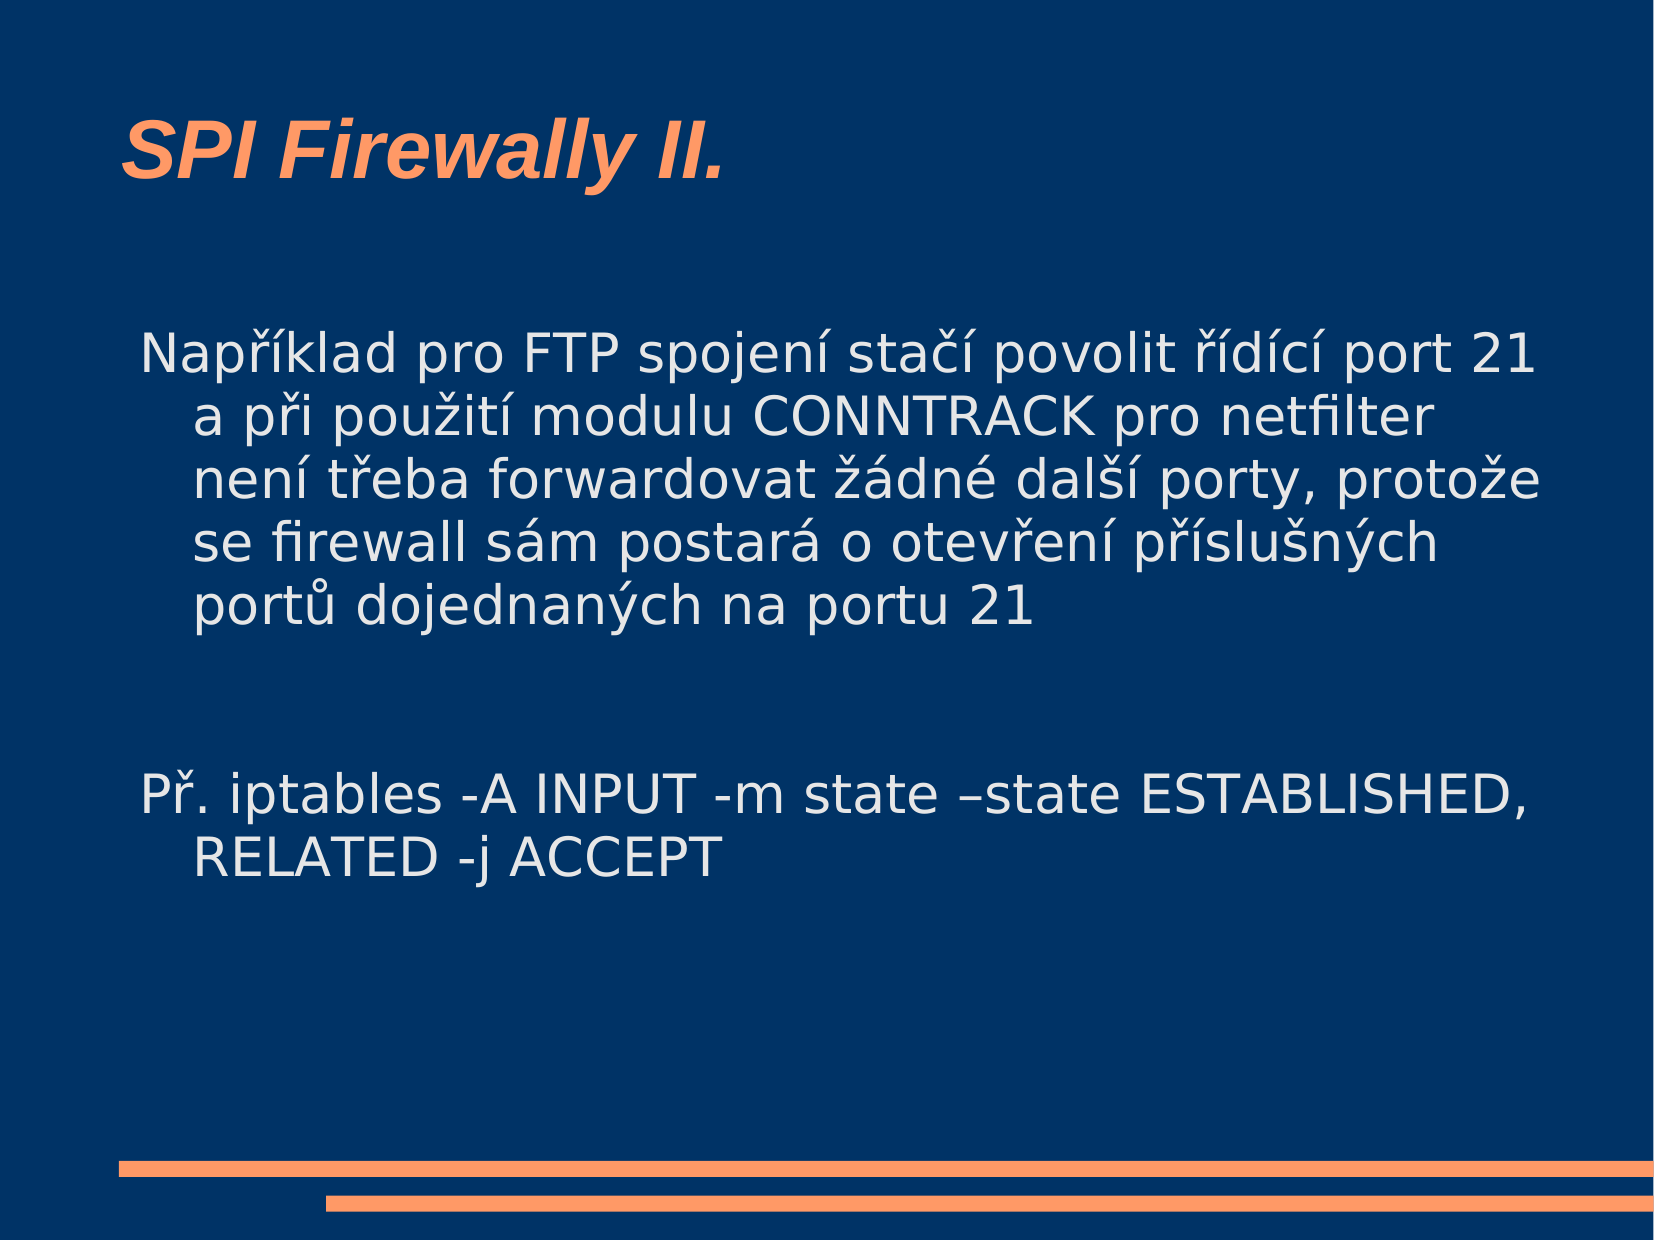

# SPI Firewally II.
Například pro FTP spojení stačí povolit řídící port 21 a při použití modulu CONNTRACK pro netfilter není třeba forwardovat žádné další porty, protože se firewall sám postará o otevření příslušných portů dojednaných na portu 21
Př. iptables -A INPUT -m state –state ESTABLISHED, RELATED -j ACCEPT